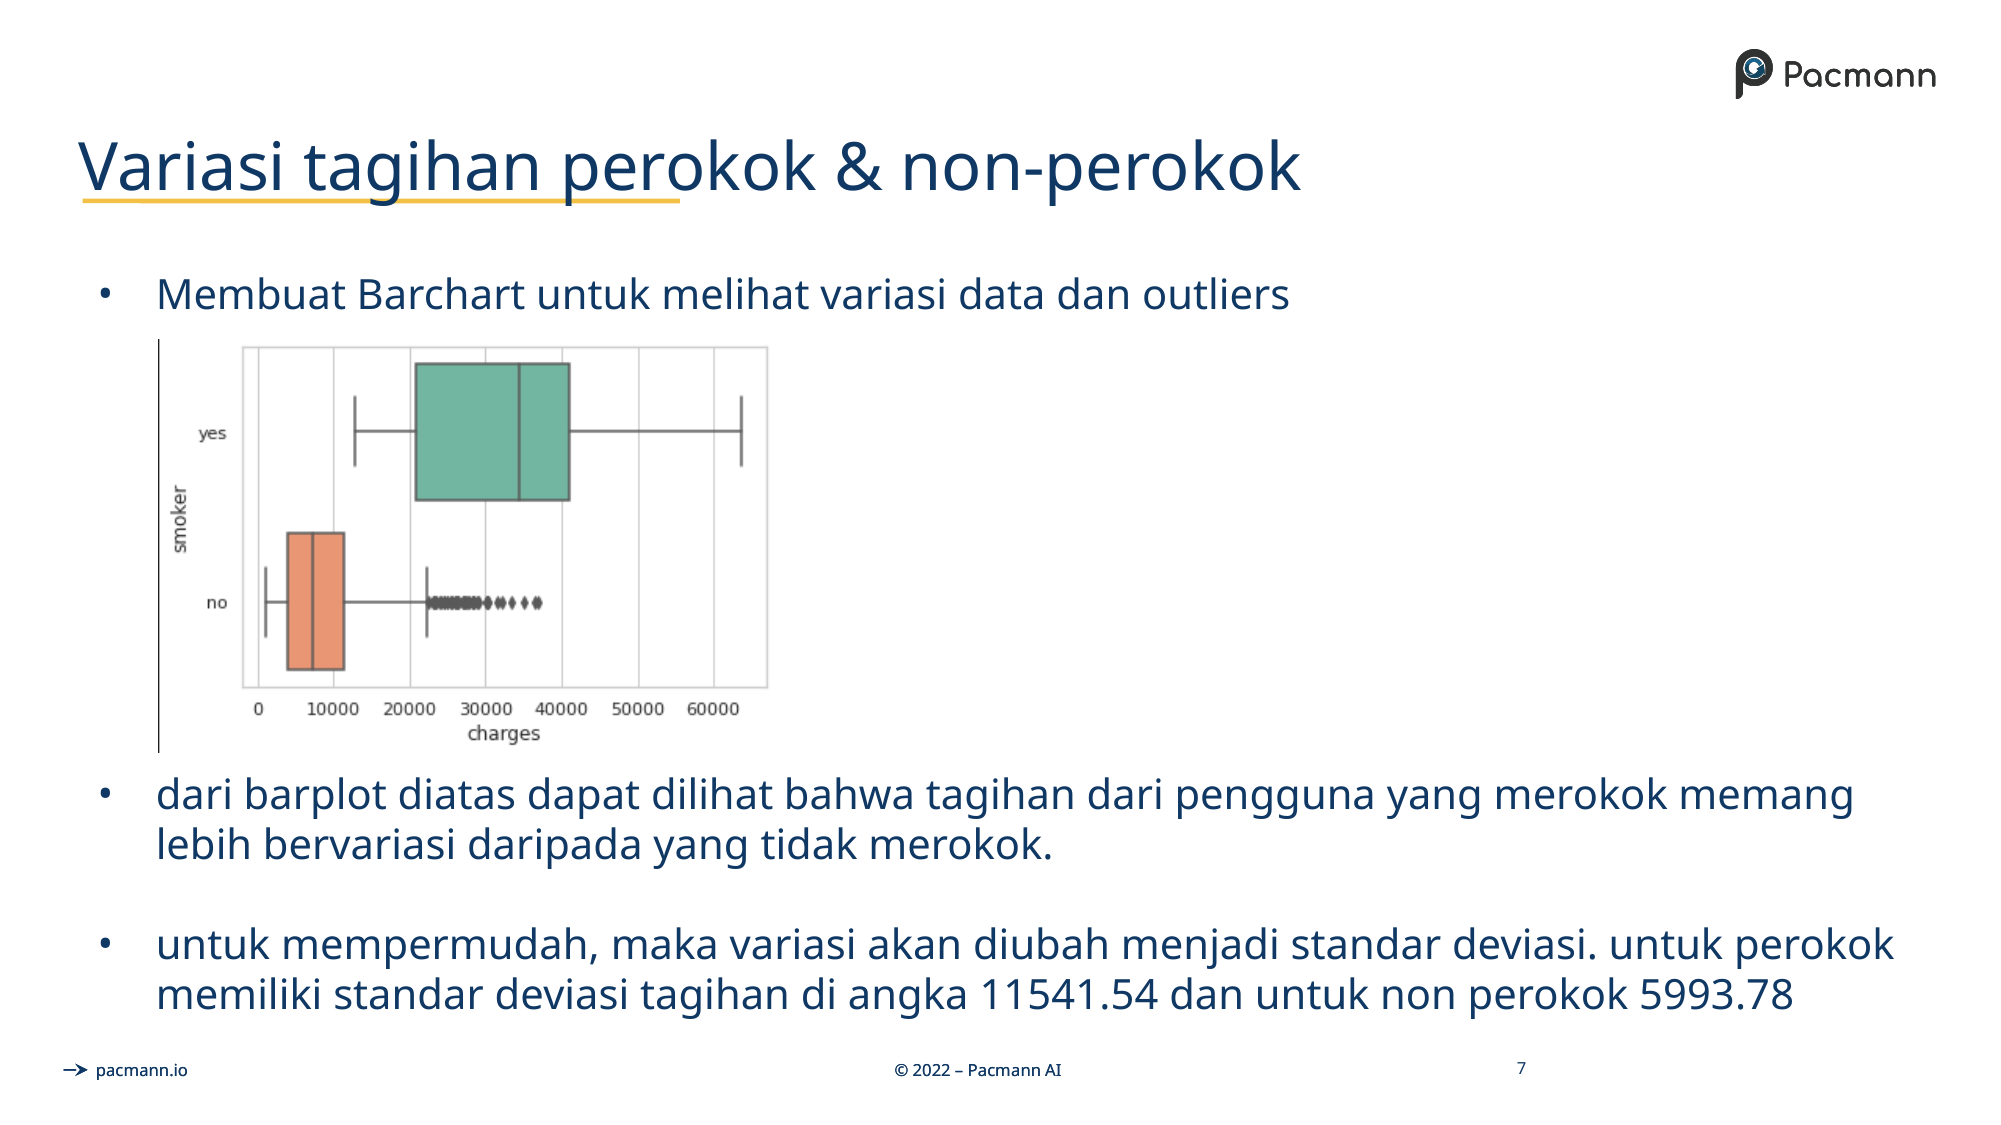

# Variasi tagihan perokok & non-perokok
Membuat Barchart untuk melihat variasi data dan outliers
dari barplot diatas dapat dilihat bahwa tagihan dari pengguna yang merokok memang lebih bervariasi daripada yang tidak merokok.
untuk mempermudah, maka variasi akan diubah menjadi standar deviasi. untuk perokok memiliki standar deviasi tagihan di angka 11541.54 dan untuk non perokok 5993.78